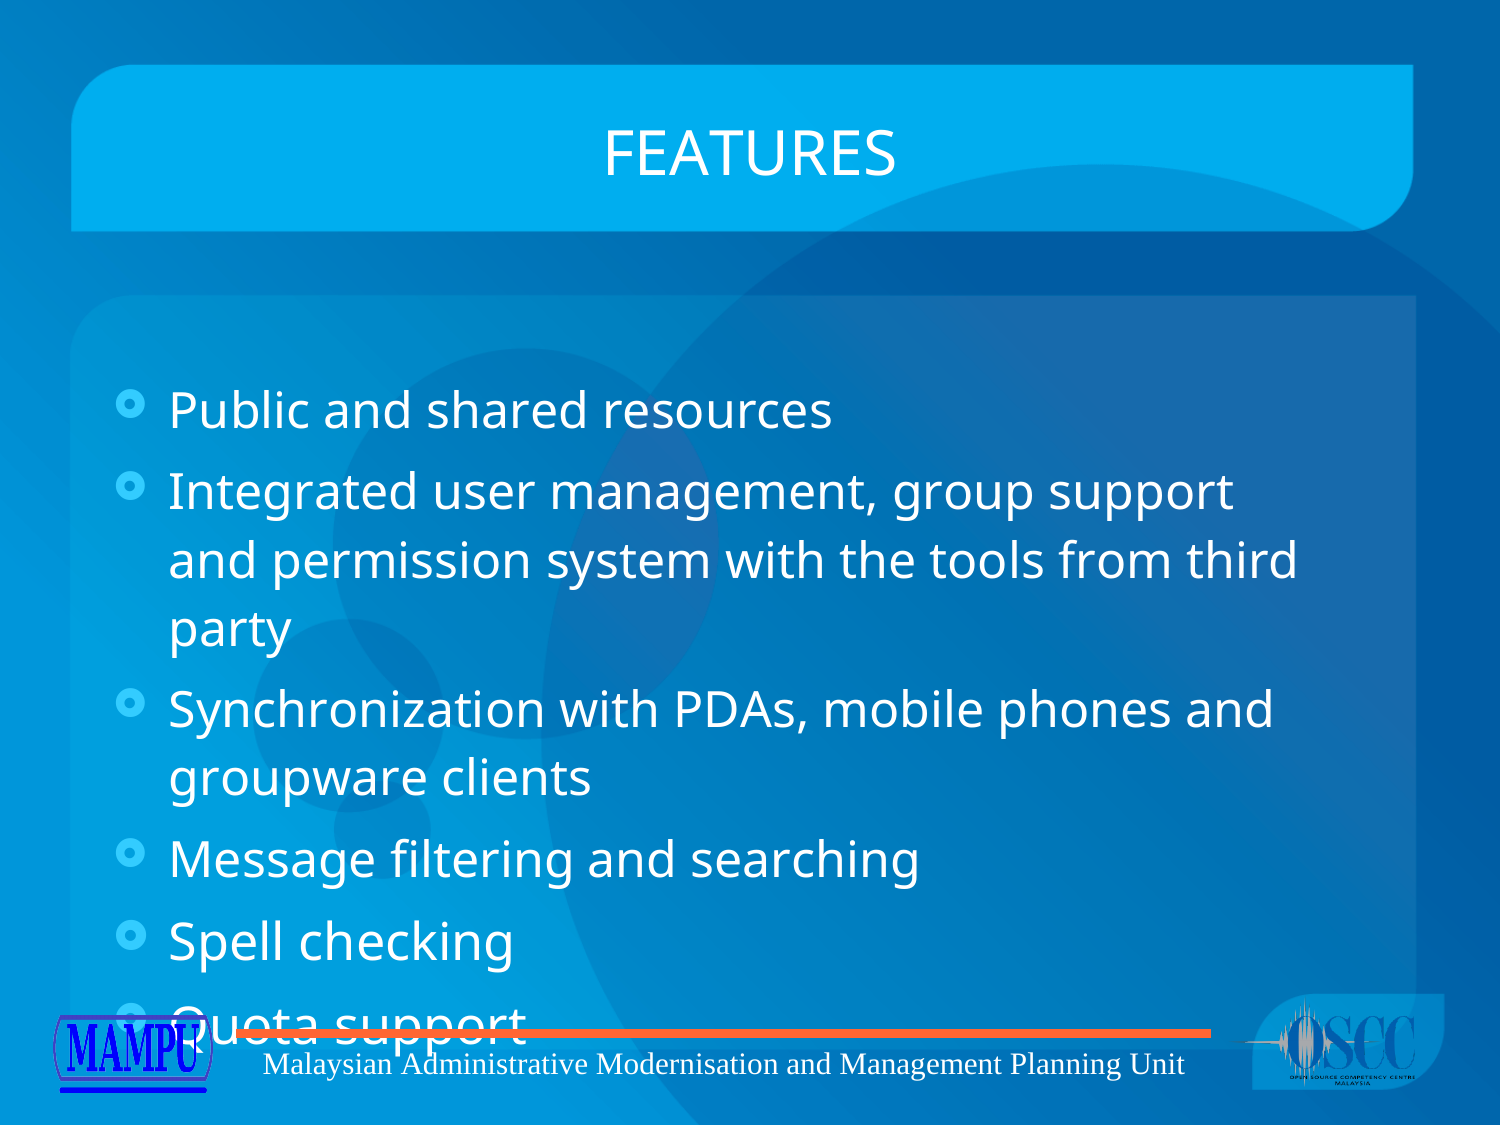

# FEATURES
Public and shared resources
Integrated user management, group support and permission system with the tools from third party
Synchronization with PDAs, mobile phones and groupware clients
Message filtering and searching
Spell checking
Quota support
Malaysian Administrative Modernisation and Management Planning Unit